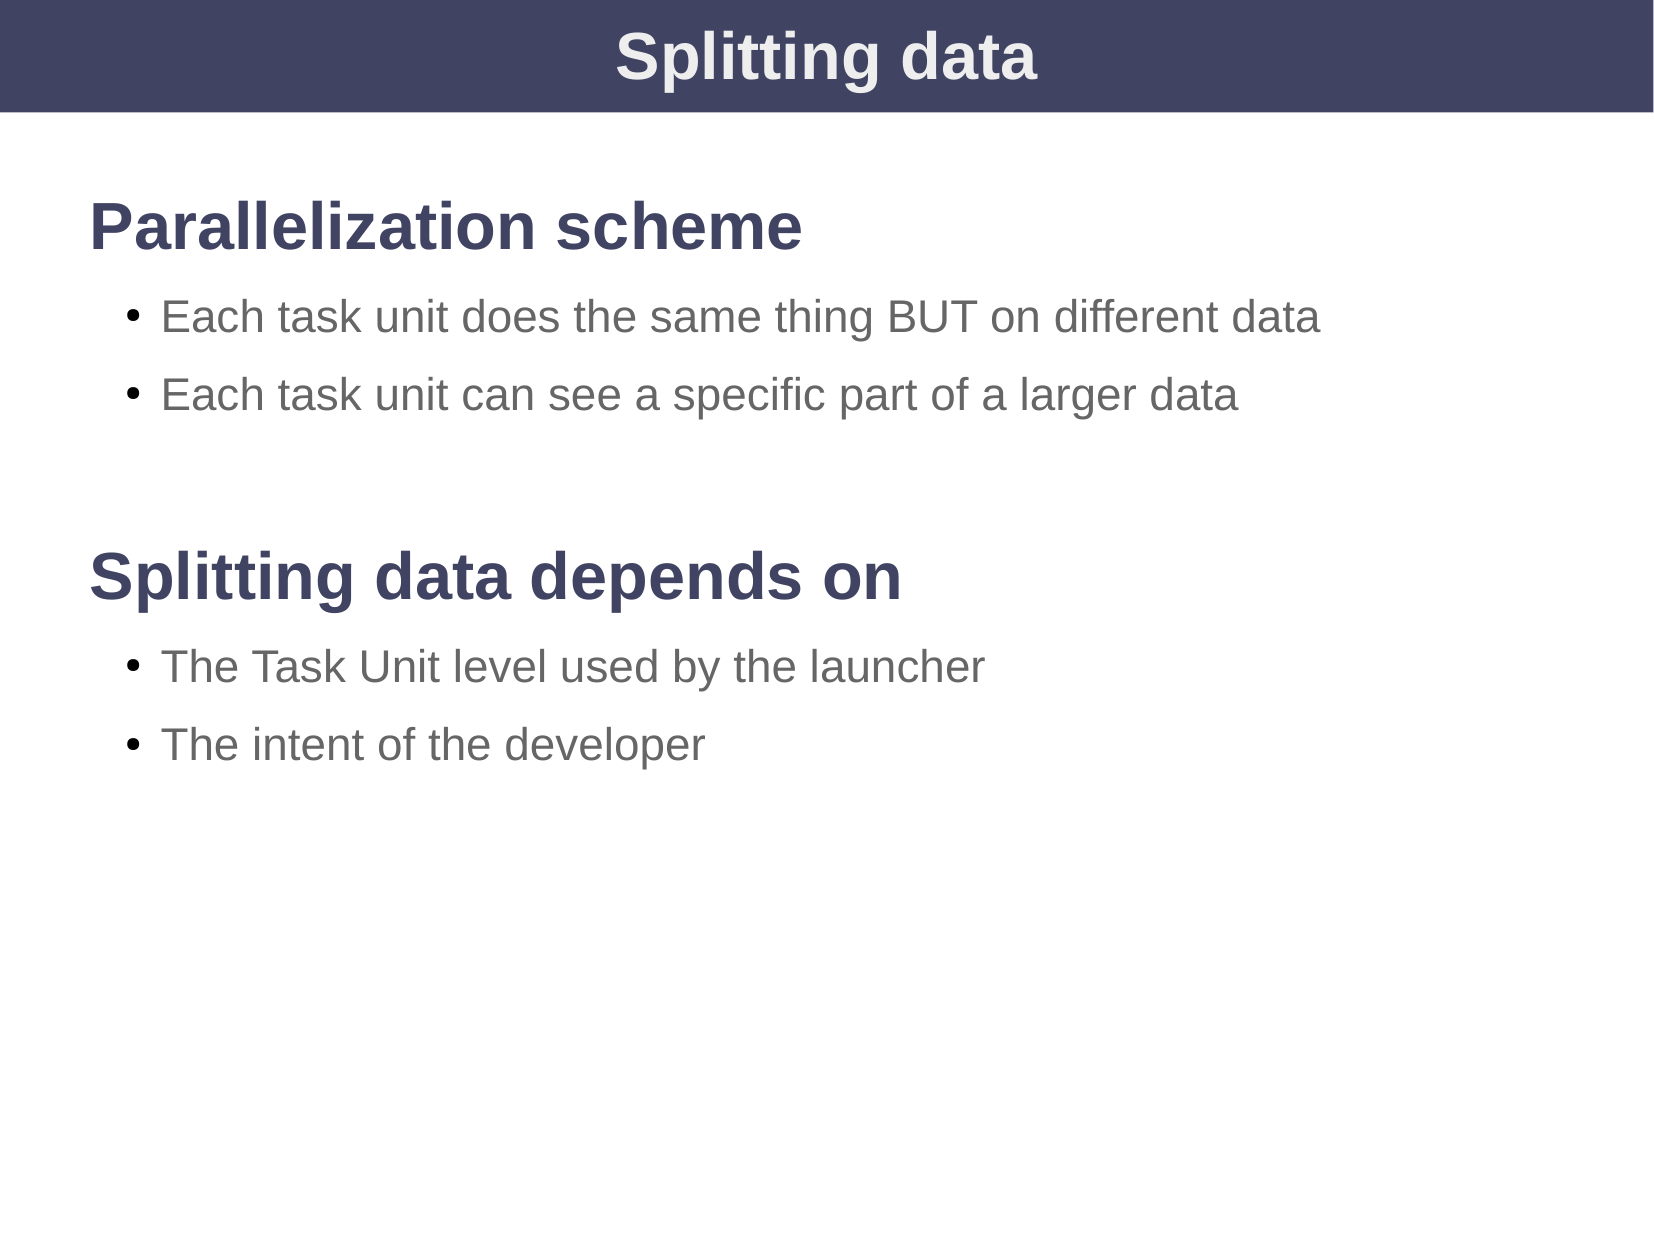

Splitting data
Parallelization scheme
Each task unit does the same thing BUT on different data
Each task unit can see a specific part of a larger data
Splitting data depends on
The Task Unit level used by the launcher
The intent of the developer